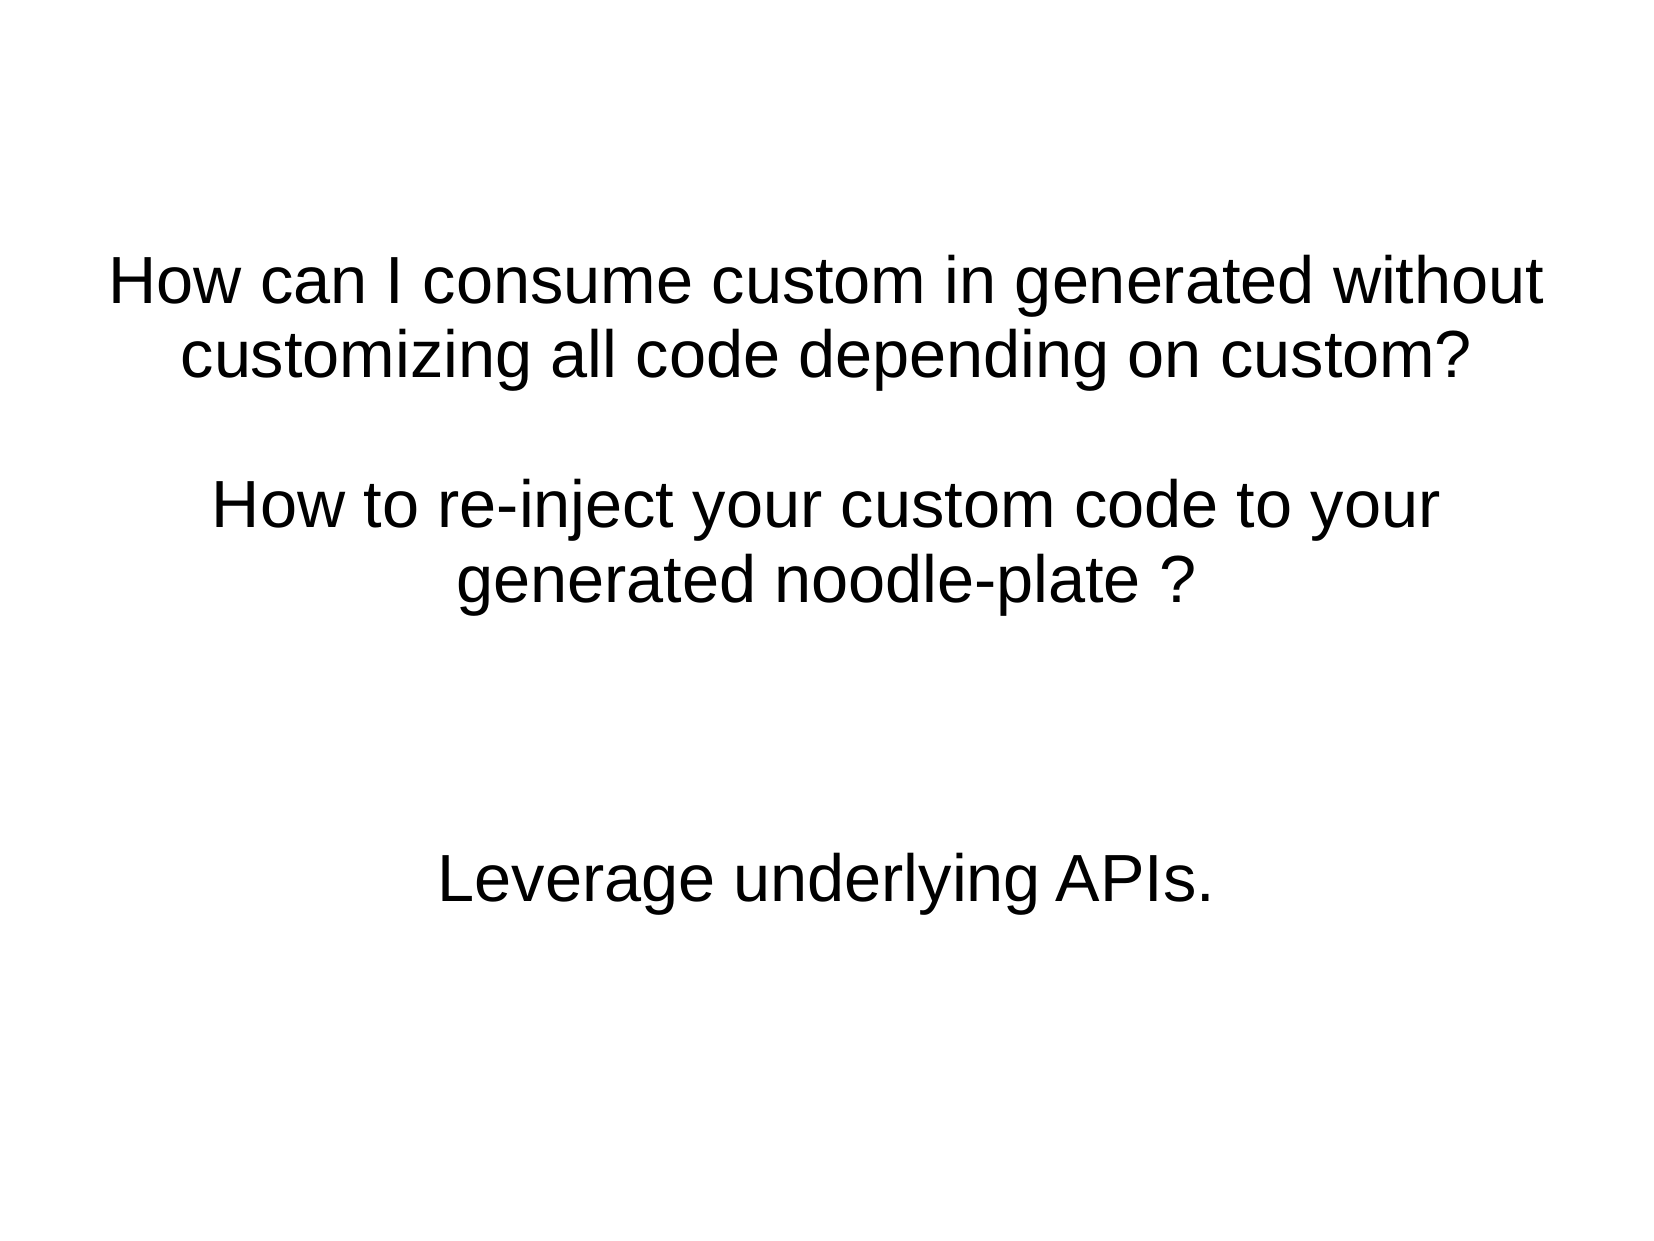

# How can I consume custom in generated without customizing all code depending on custom?
How to re-inject your custom code to your generated noodle-plate ?
Leverage underlying APIs.